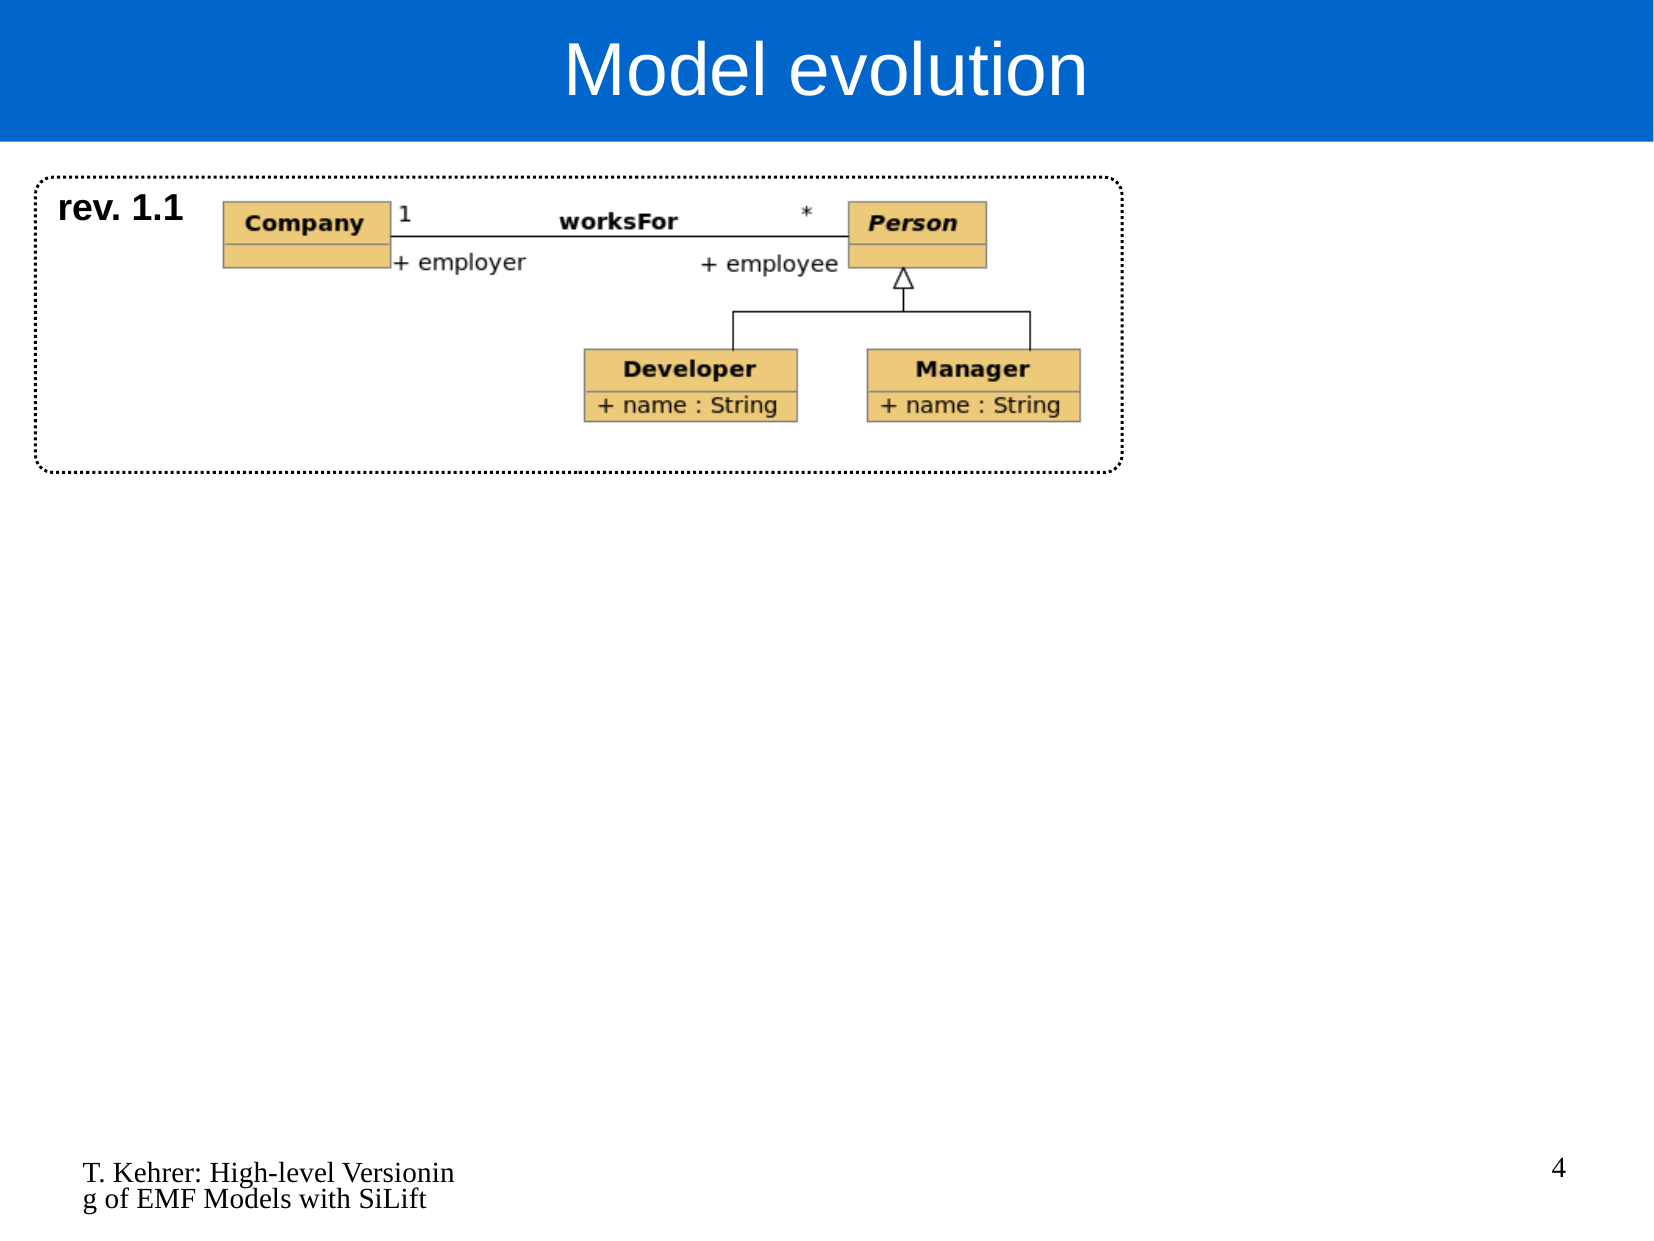

# Model evolution
rev. 1.1
4
T. Kehrer: High-level Versioning of EMF Models with SiLift